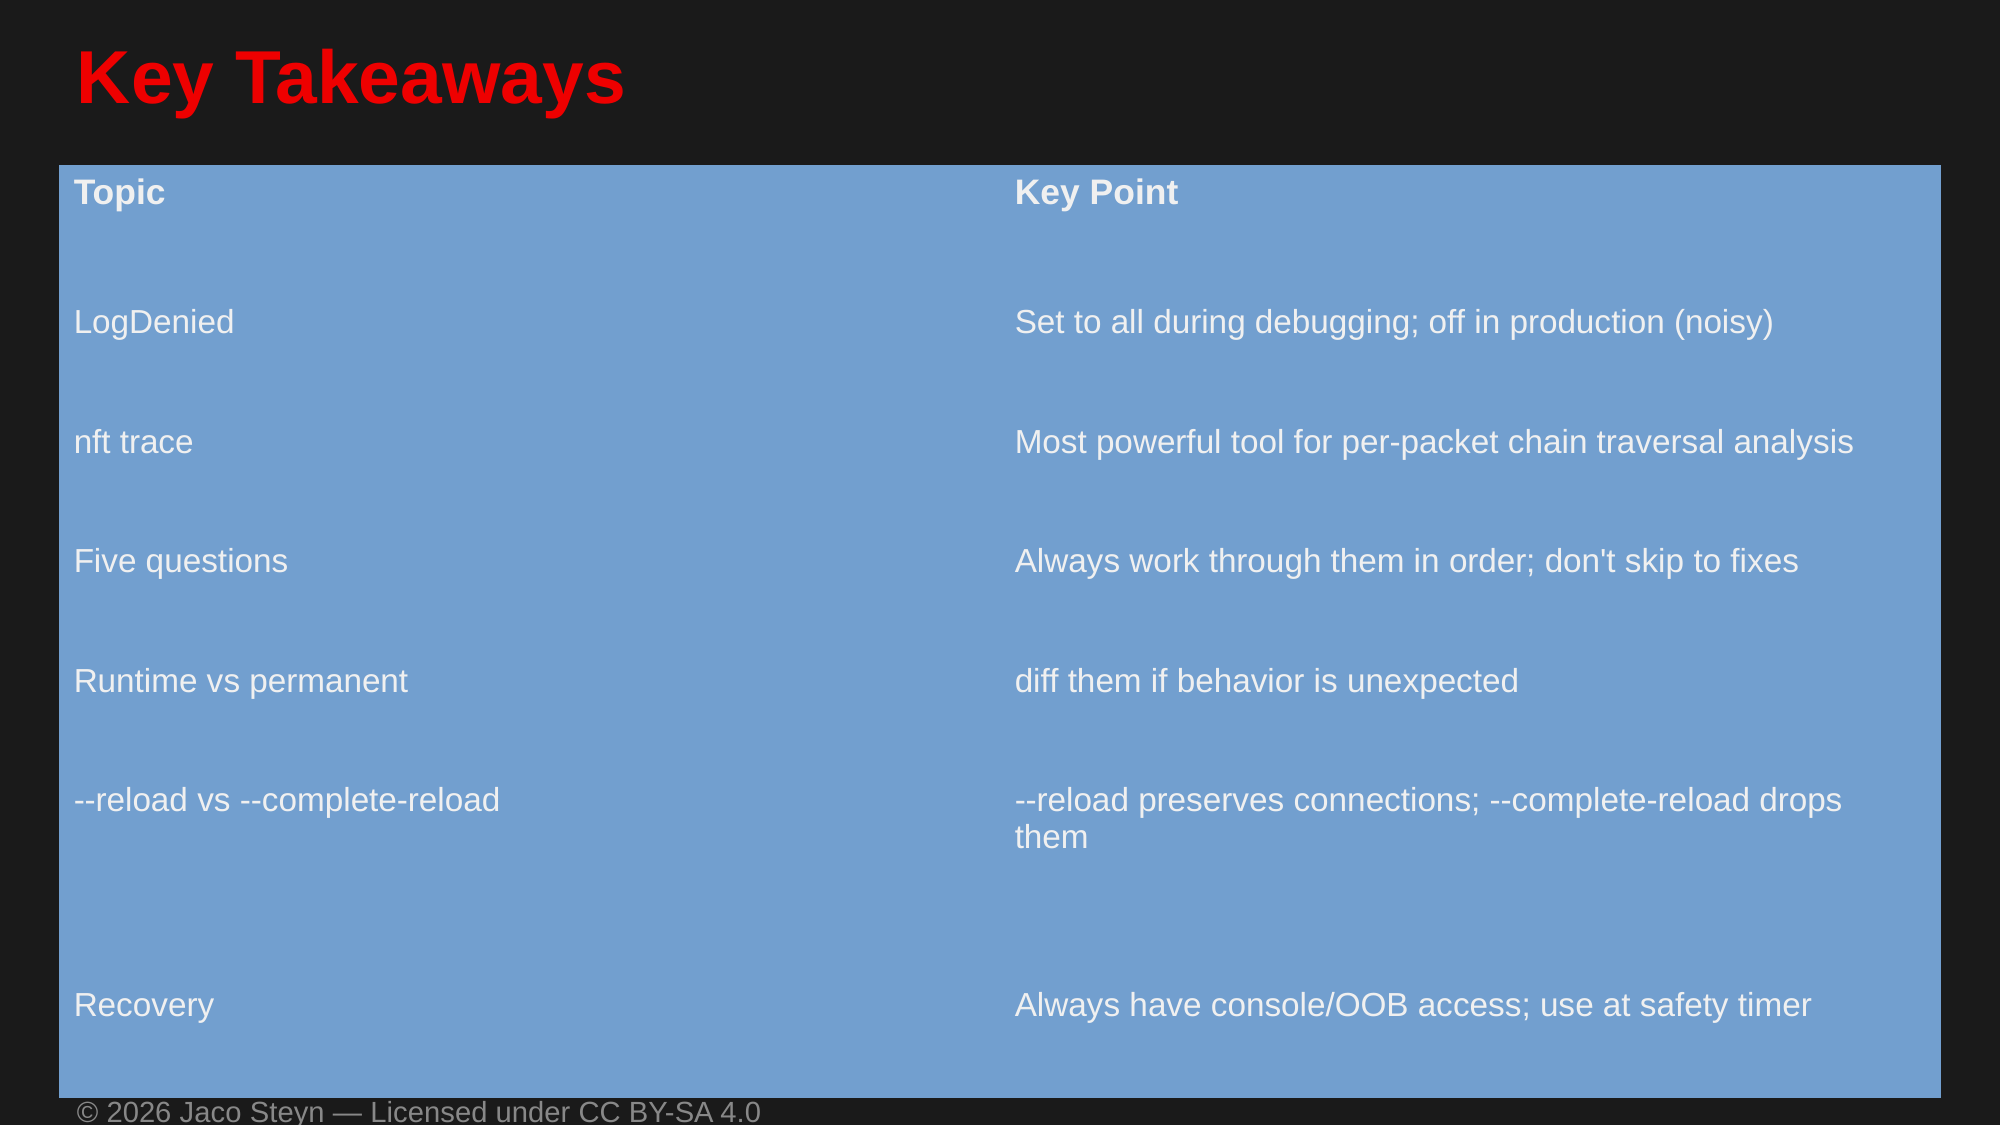

Key Takeaways
| Topic | Key Point |
| --- | --- |
| LogDenied | Set to all during debugging; off in production (noisy) |
| nft trace | Most powerful tool for per-packet chain traversal analysis |
| Five questions | Always work through them in order; don't skip to fixes |
| Runtime vs permanent | diff them if behavior is unexpected |
| --reload vs --complete-reload | --reload preserves connections; --complete-reload drops them |
| Recovery | Always have console/OOB access; use at safety timer |
© 2026 Jaco Steyn — Licensed under CC BY-SA 4.0